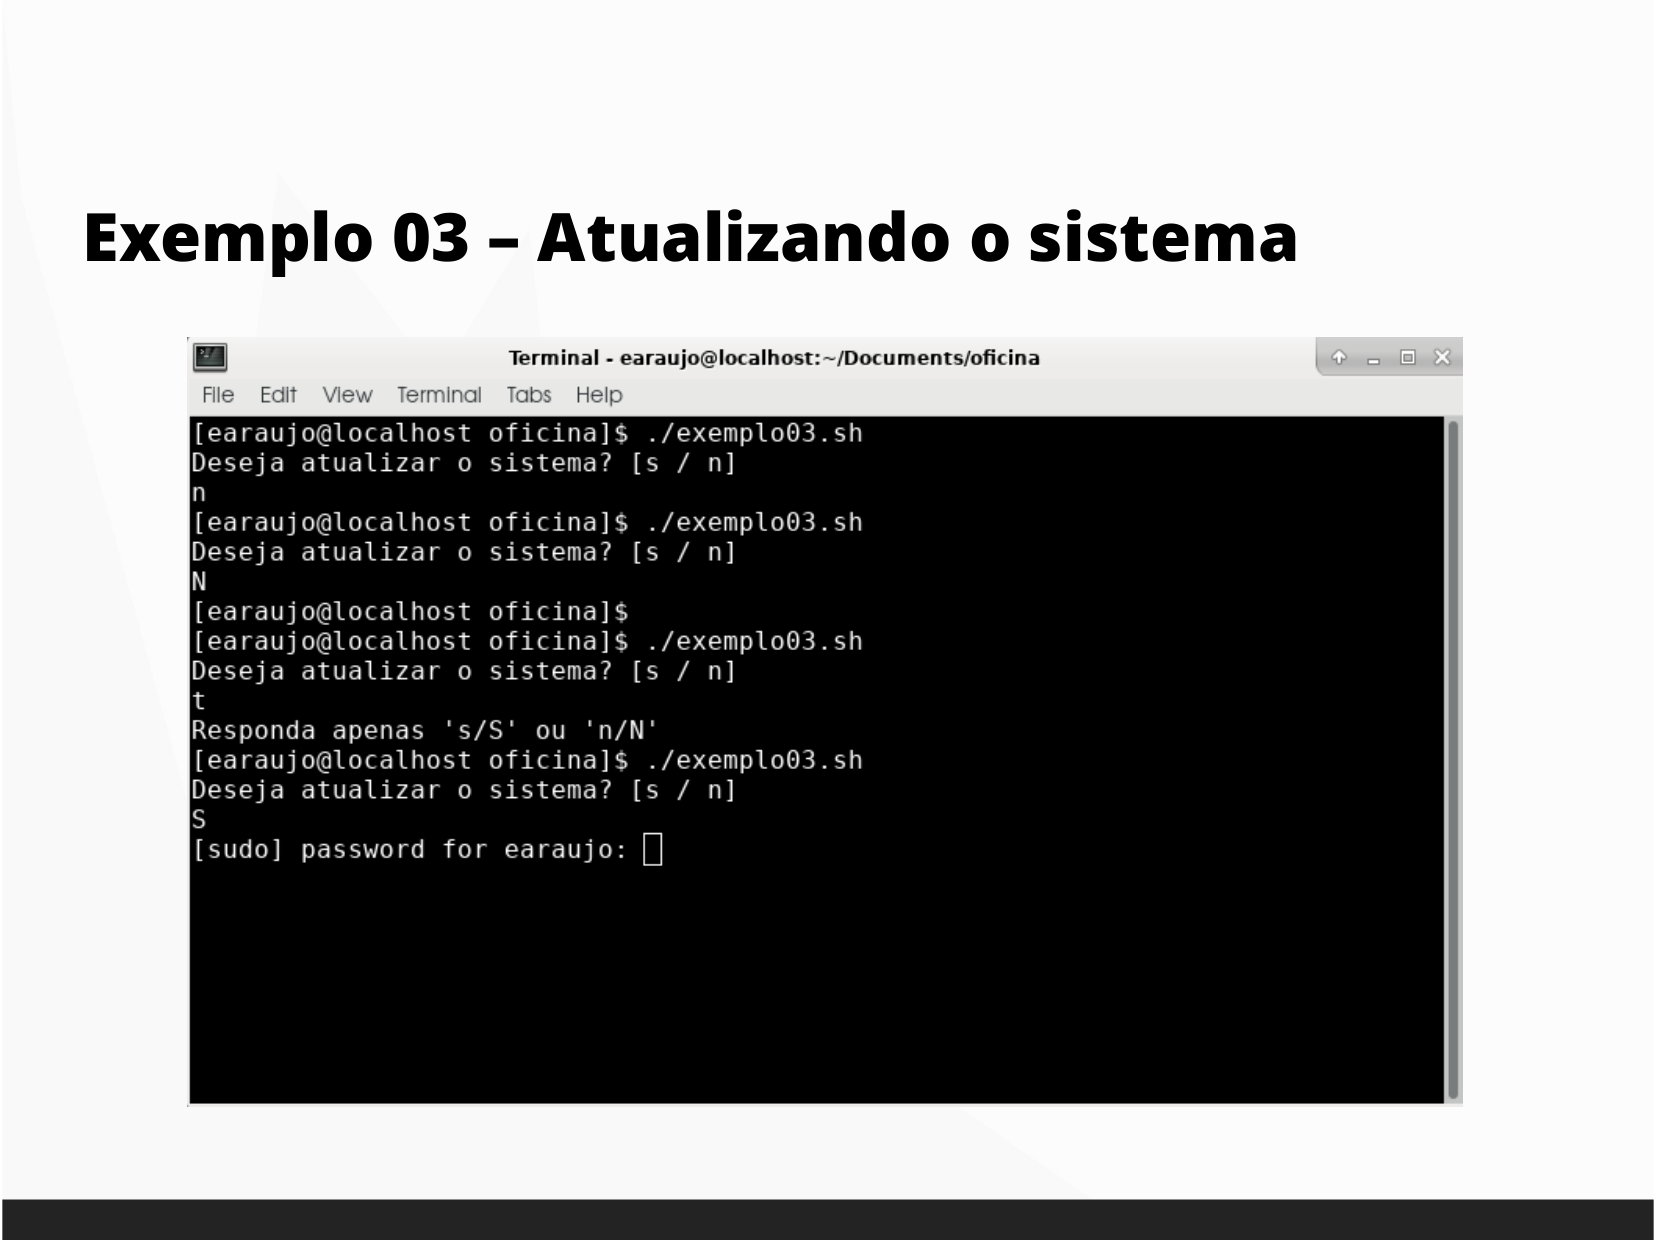

# Exemplo 03 – Atualizando o sistema